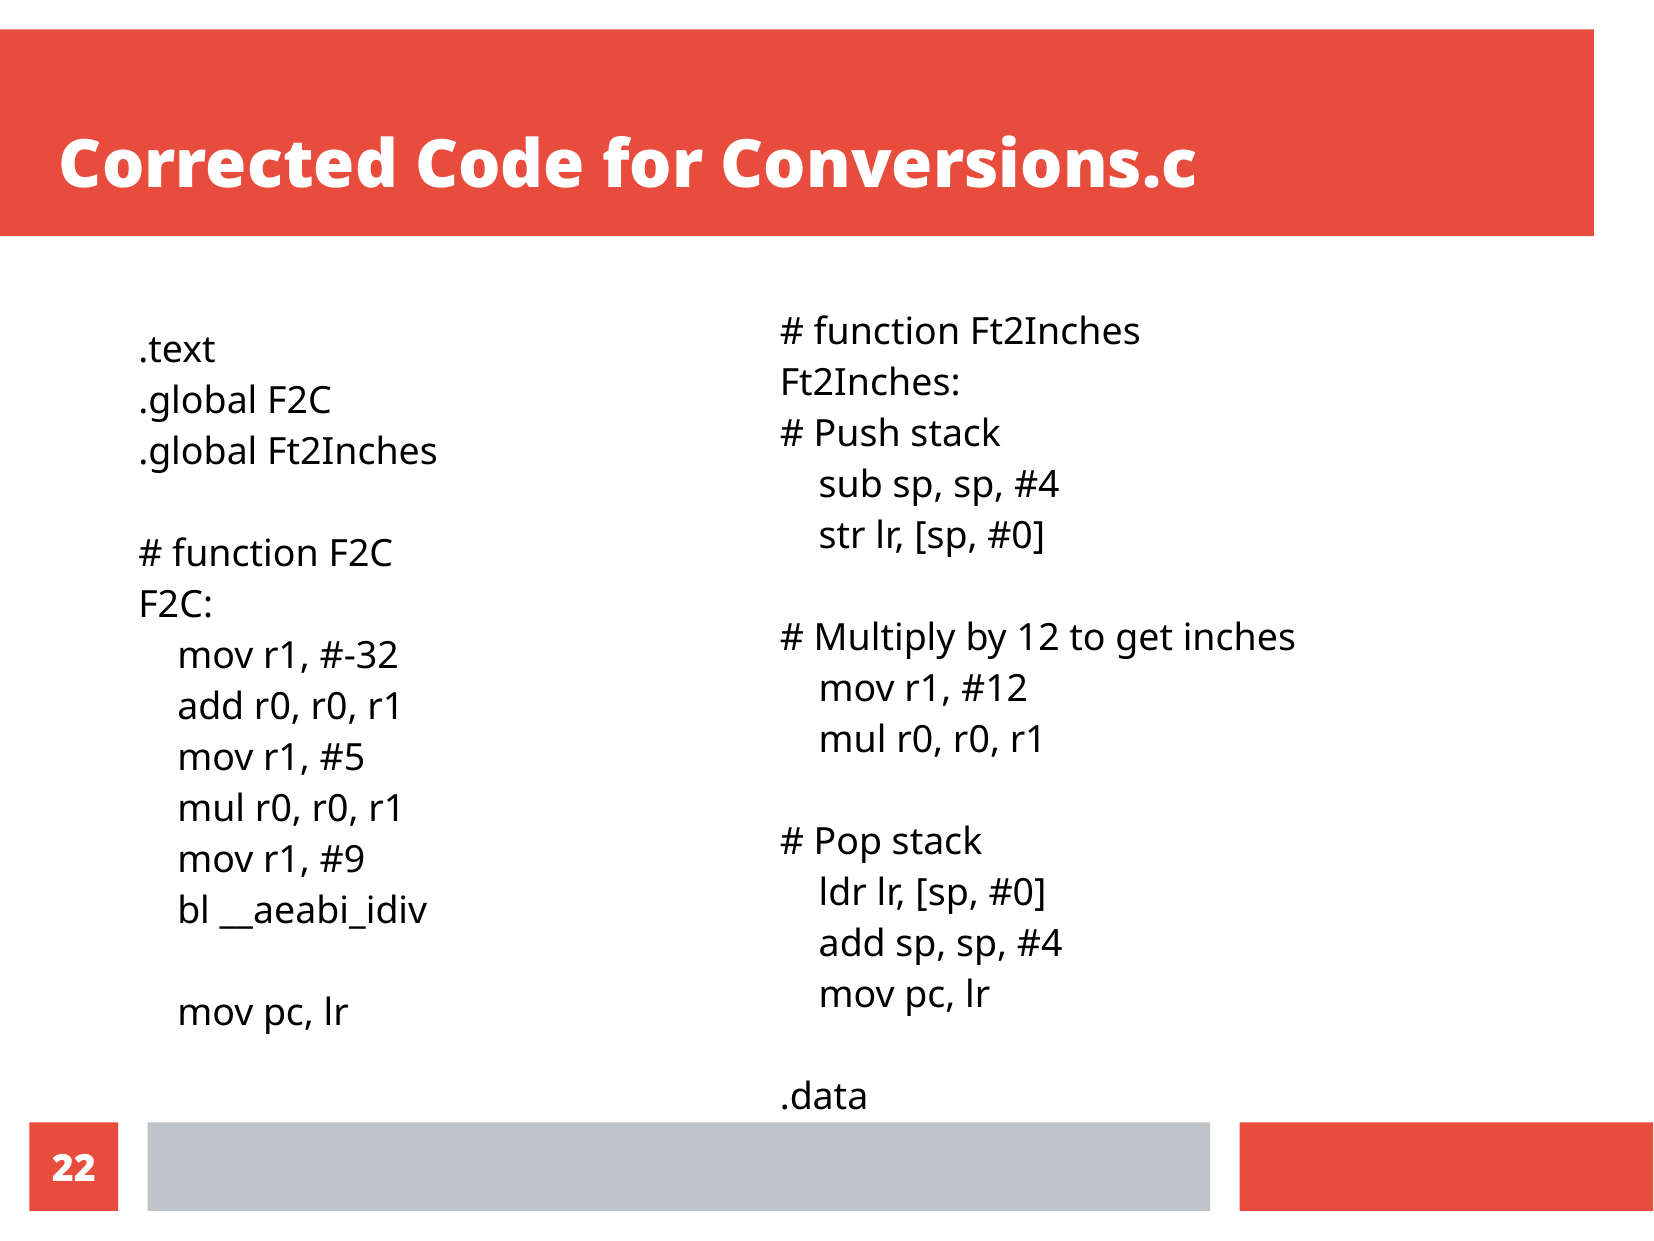

# Corrected Code for Conversions.c
# function Ft2Inches
Ft2Inches:
# Push stack
 sub sp, sp, #4
 str lr, [sp, #0]
# Multiply by 12 to get inches
 mov r1, #12
 mul r0, r0, r1
# Pop stack
 ldr lr, [sp, #0]
 add sp, sp, #4
 mov pc, lr
.data
.text
.global F2C
.global Ft2Inches
# function F2C
F2C:
 mov r1, #-32
 add r0, r0, r1
 mov r1, #5
 mul r0, r0, r1
 mov r1, #9
 bl __aeabi_idiv
 mov pc, lr
22